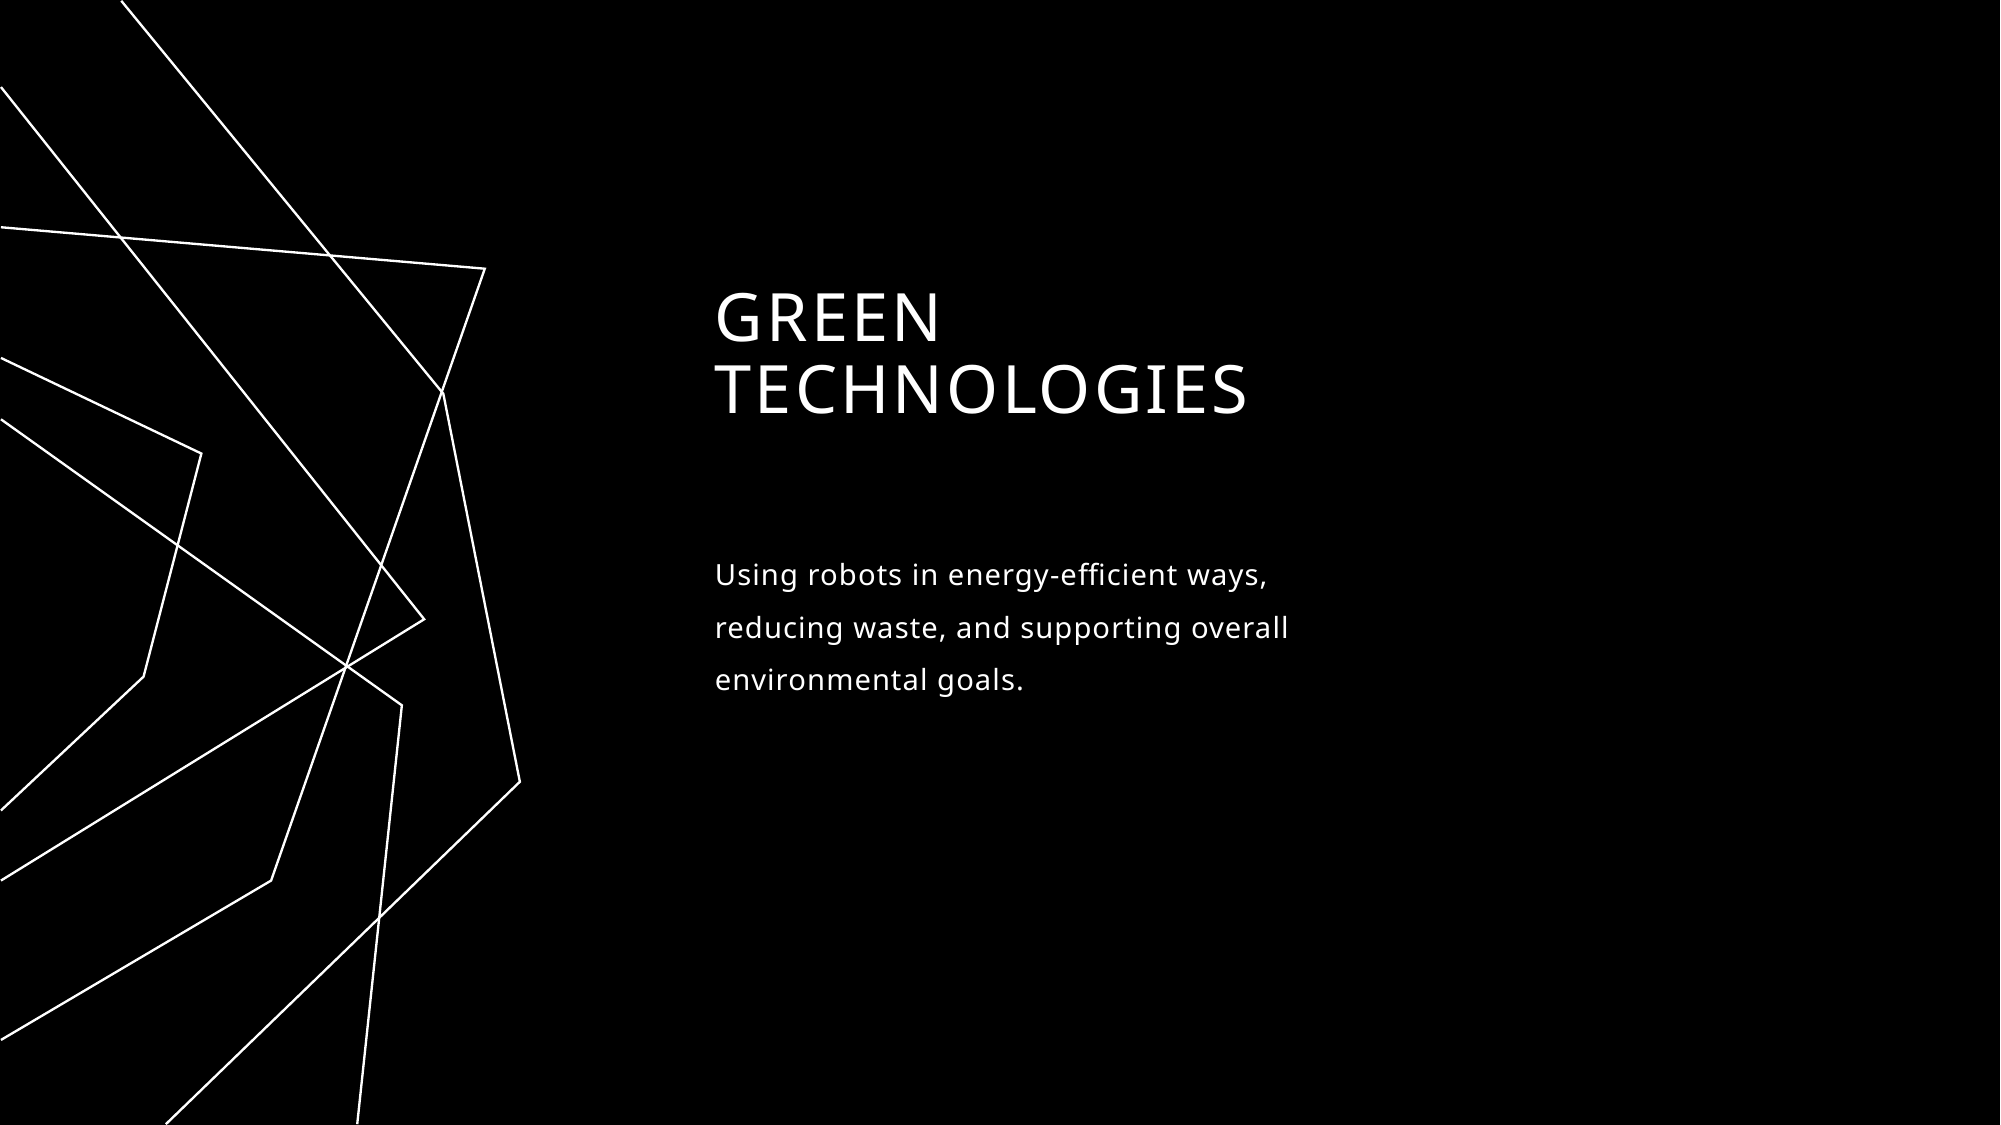

# Green technologies
Using robots in energy-efficient ways, reducing waste, and supporting overall environmental goals.